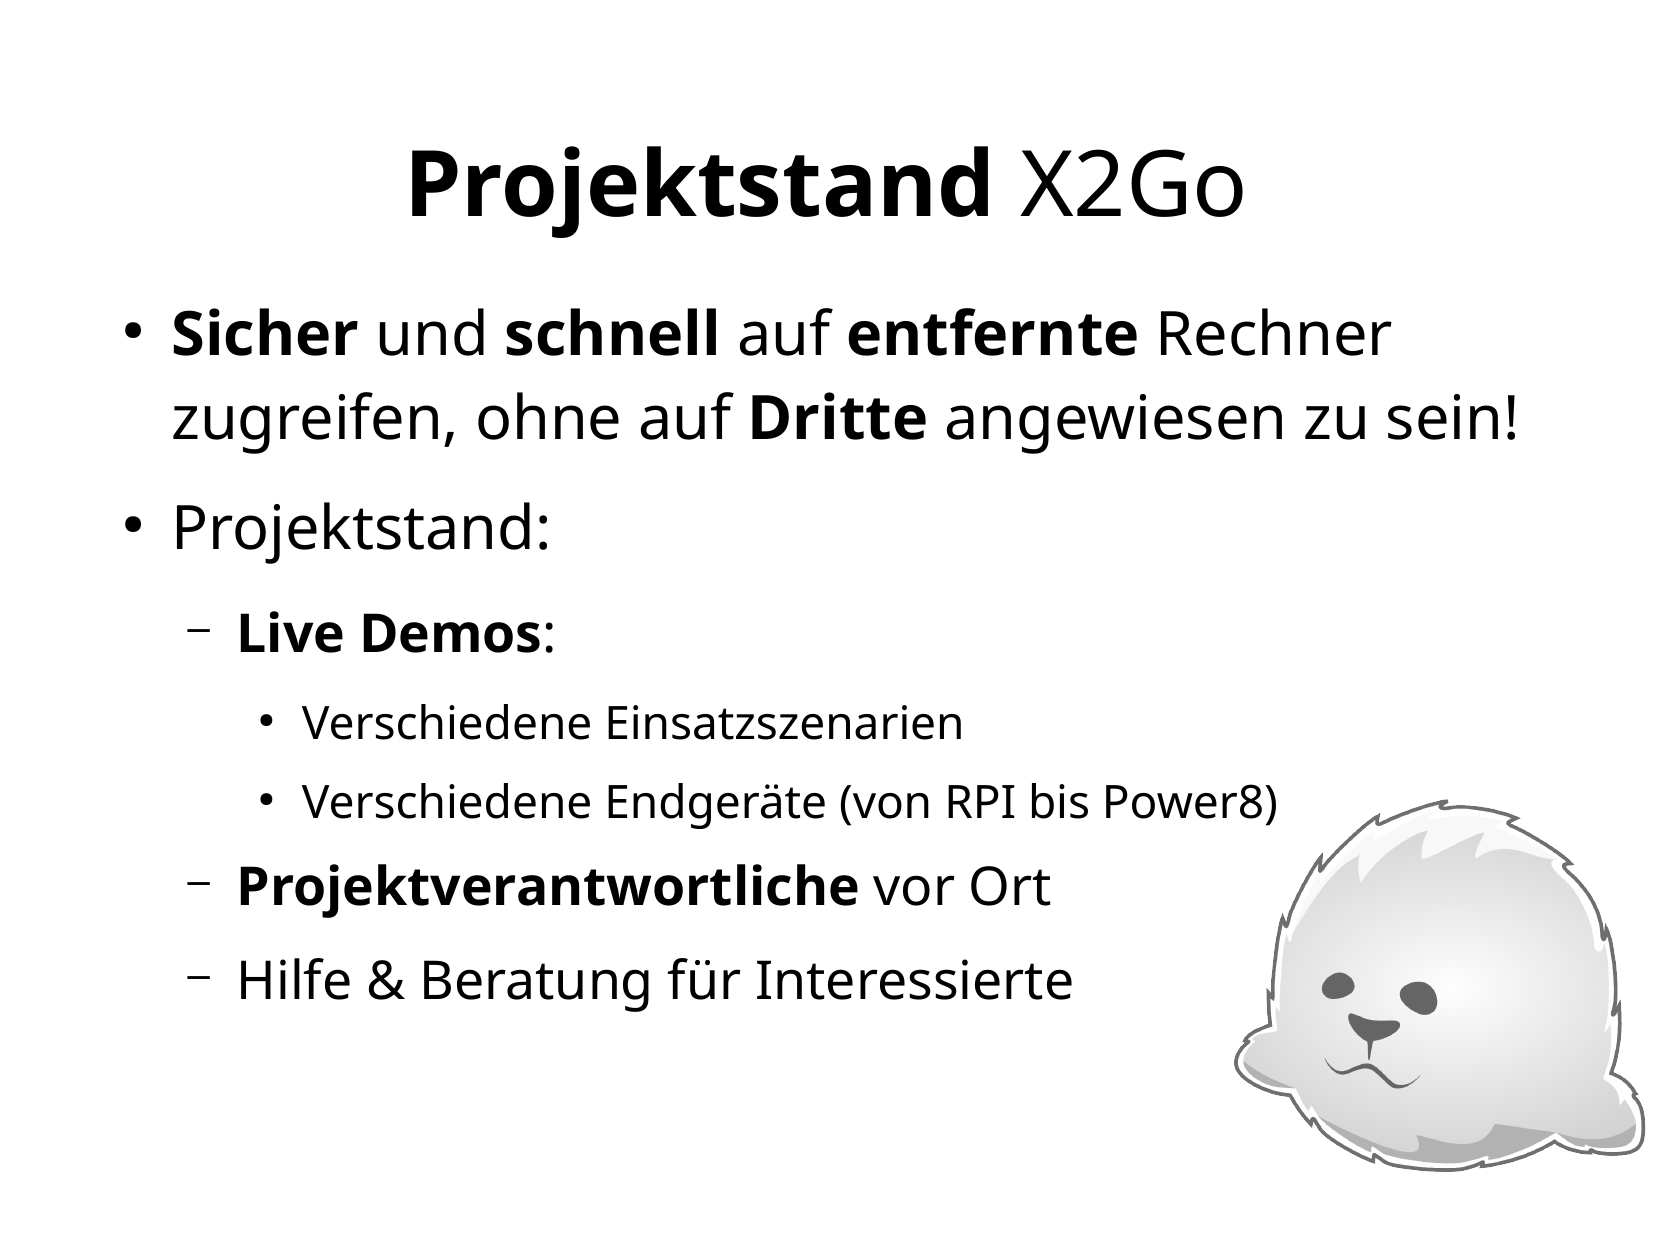

# Projektstand X2Go
Sicher und schnell auf entfernte Rechner zugreifen, ohne auf Dritte angewiesen zu sein!
Projektstand:
Live Demos:
Verschiedene Einsatzszenarien
Verschiedene Endgeräte (von RPI bis Power8)
Projektverantwortliche vor Ort
Hilfe & Beratung für Interessierte